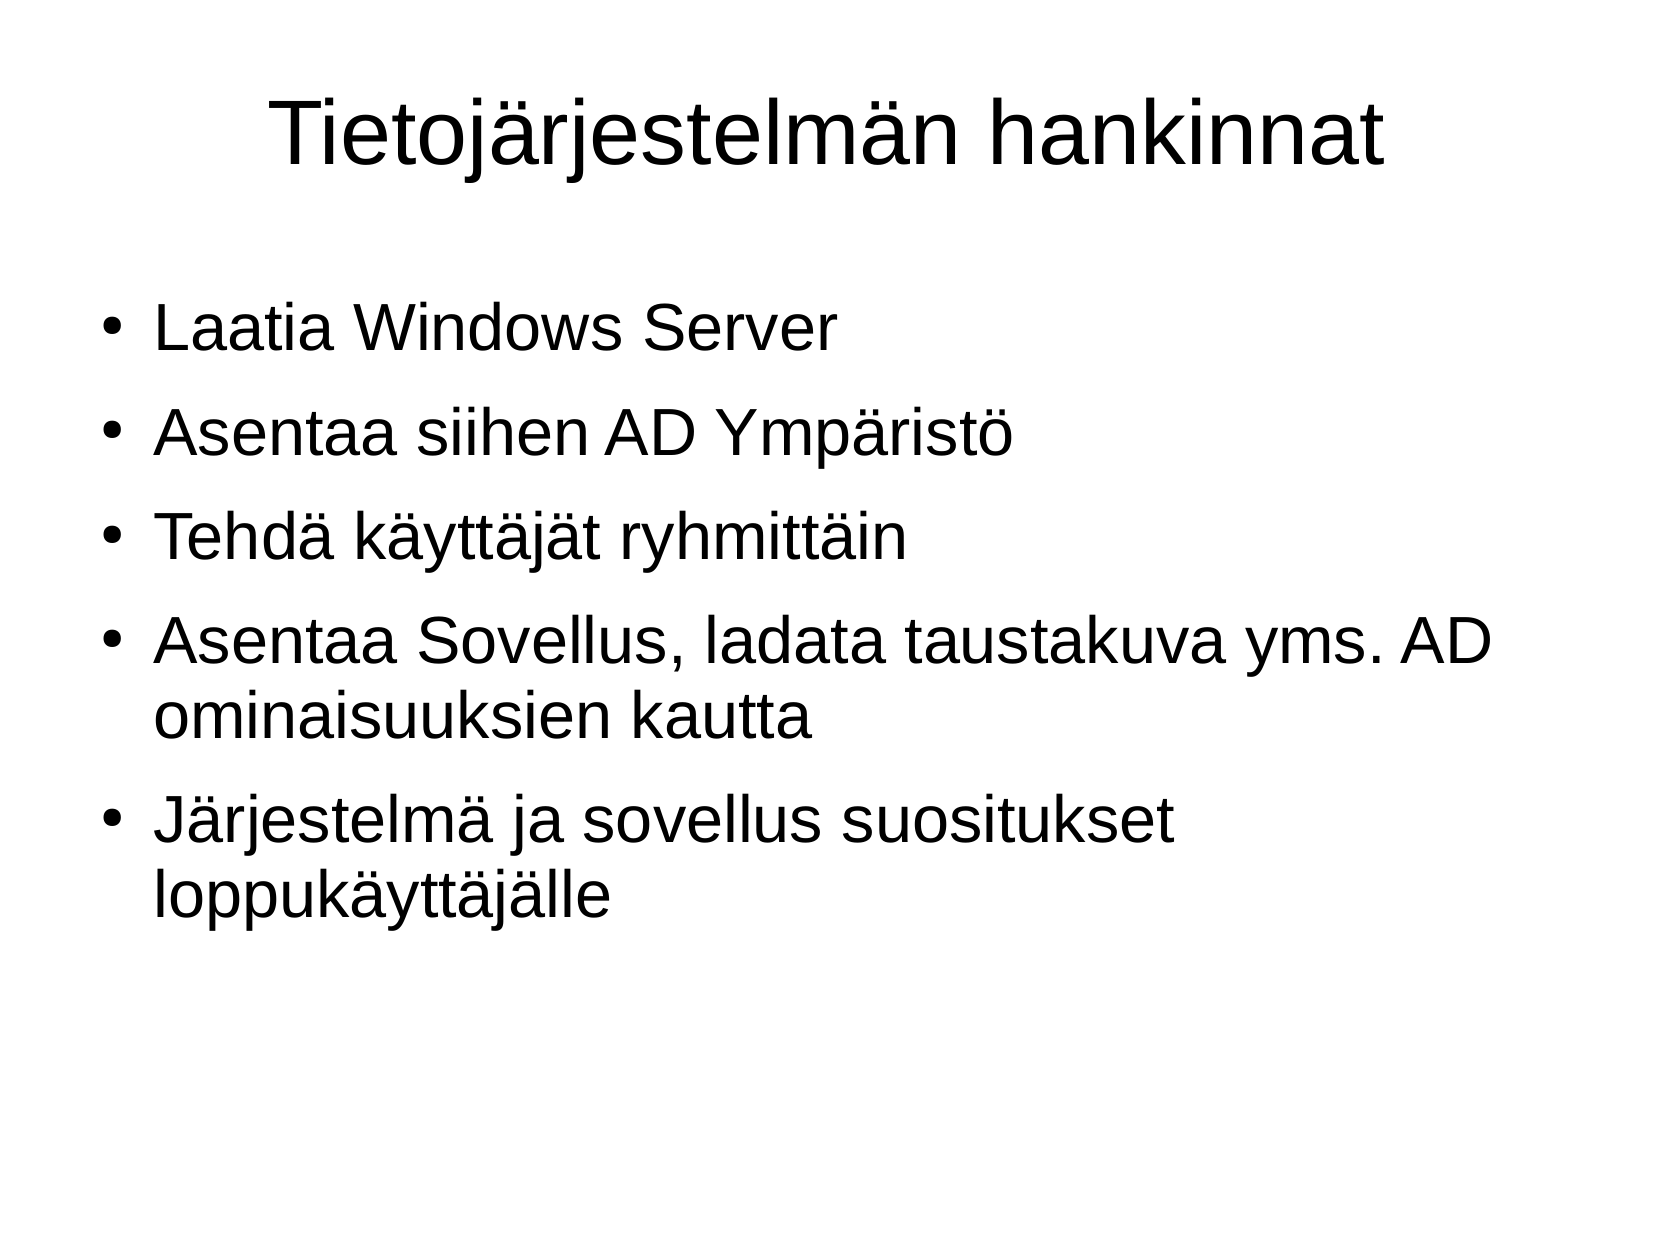

# Tietojärjestelmän hankinnat
Laatia Windows Server
Asentaa siihen AD Ympäristö
Tehdä käyttäjät ryhmittäin
Asentaa Sovellus, ladata taustakuva yms. AD ominaisuuksien kautta
Järjestelmä ja sovellus suositukset loppukäyttäjälle